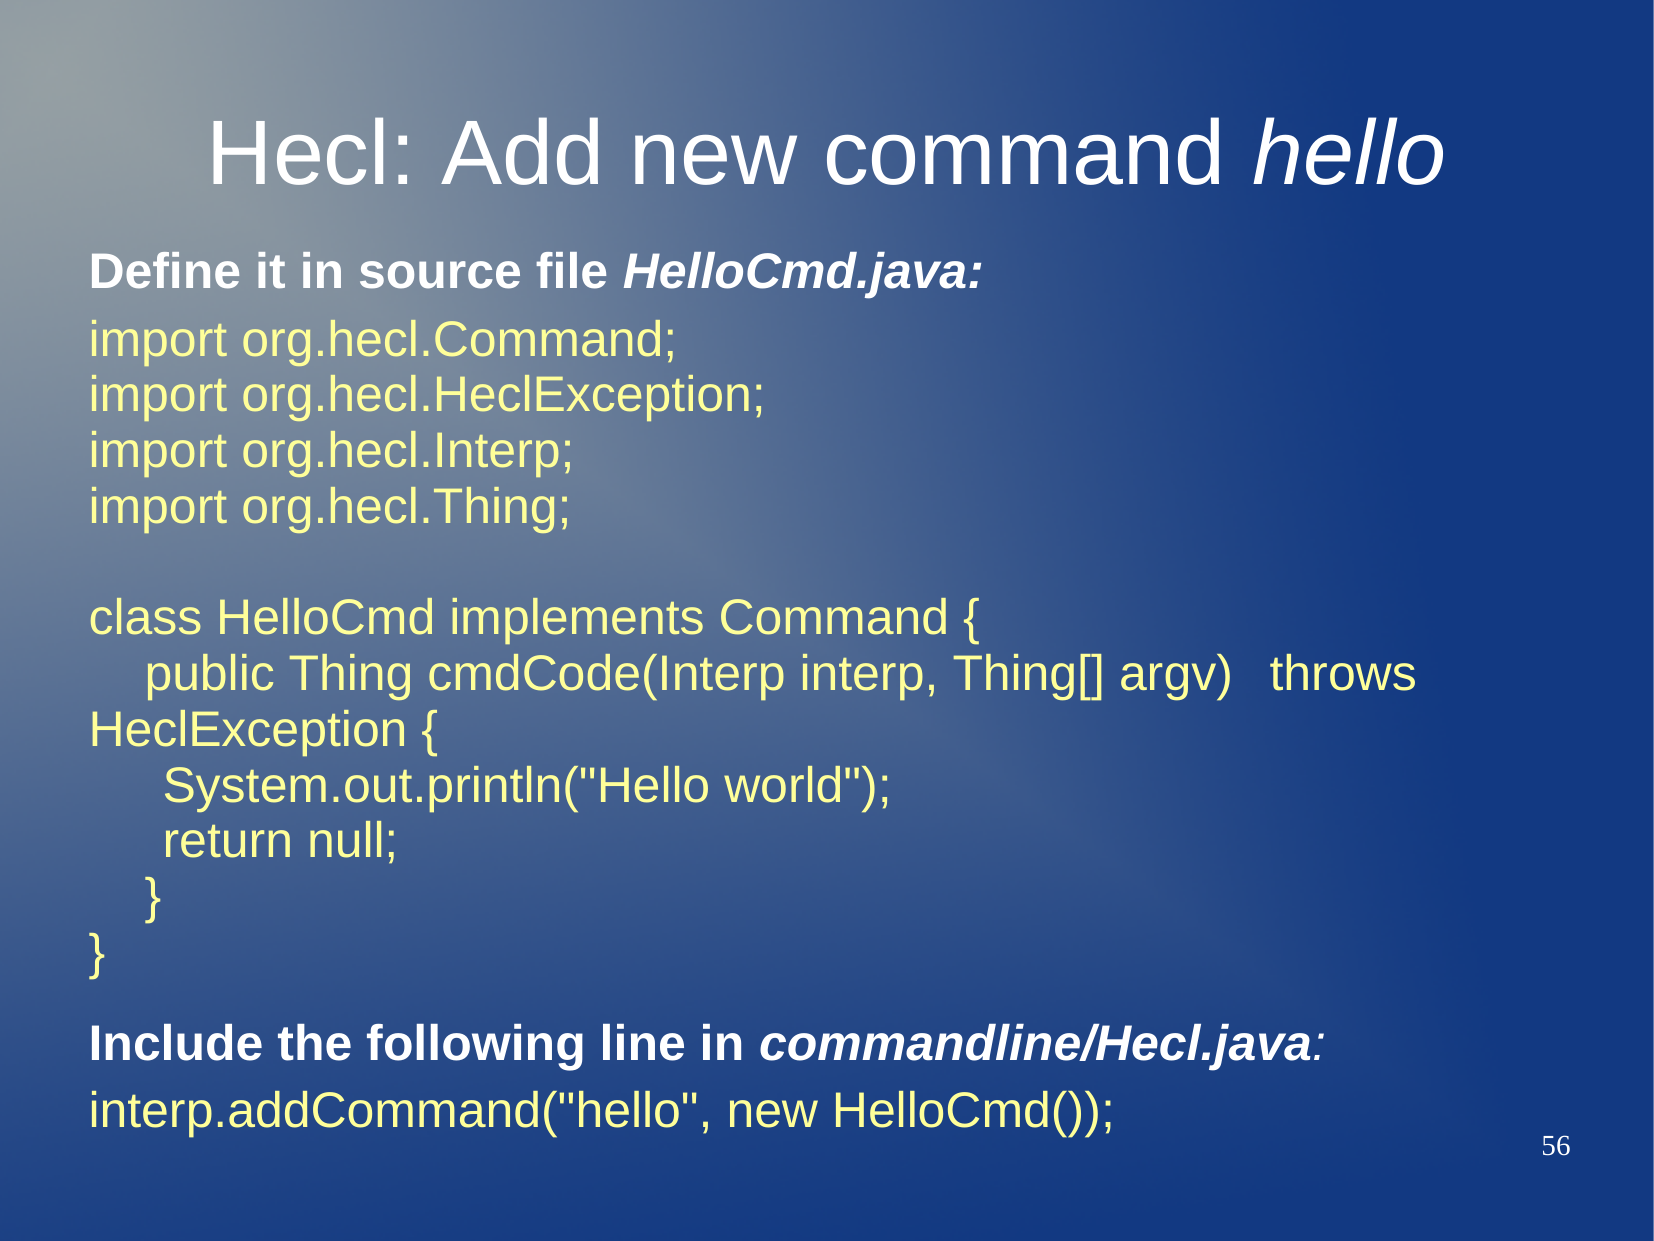

# Hecl: Add new command hello
Define it in source file HelloCmd.java:
import org.hecl.Command;
import org.hecl.HeclException;
import org.hecl.Interp;
import org.hecl.Thing;
class HelloCmd implements Command {
 public Thing cmdCode(Interp interp, Thing[] argv)	throws HeclException {
	System.out.println("Hello world");
	return null;
 }
}
Include the following line in commandline/Hecl.java:
interp.addCommand("hello", new HelloCmd());
56